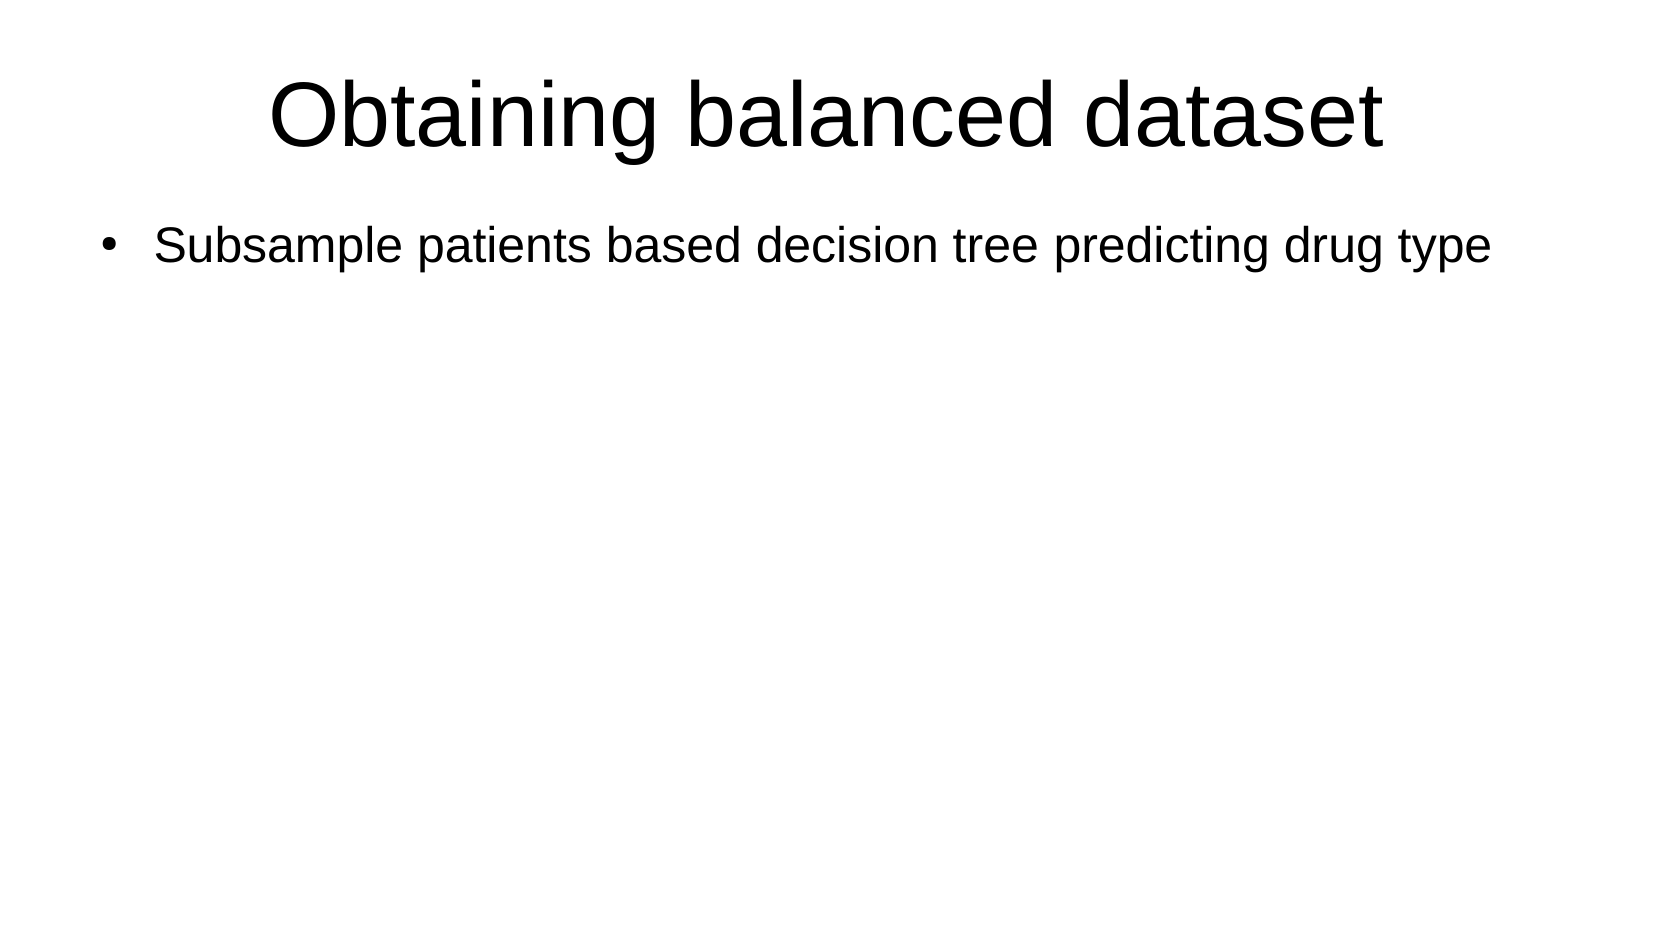

# Obtaining balanced dataset
Subsample patients based decision tree predicting drug type